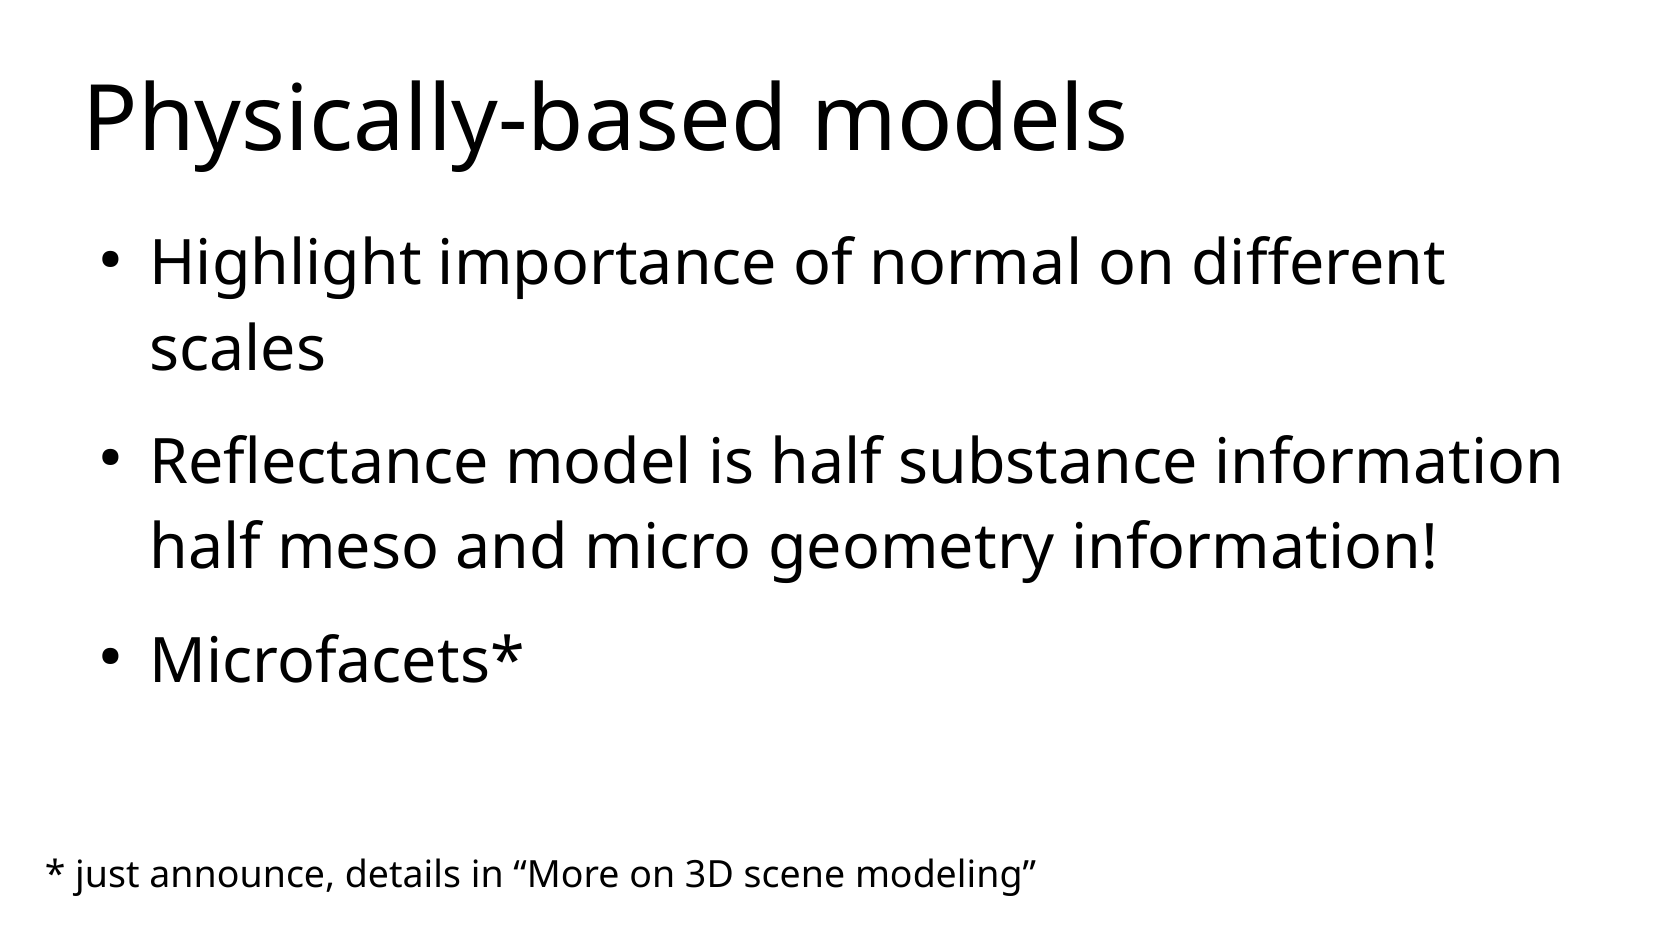

# Physically-based models
Highlight importance of normal on different scales
Reflectance model is half substance information half meso and micro geometry information!
Microfacets*
* just announce, details in “More on 3D scene modeling”